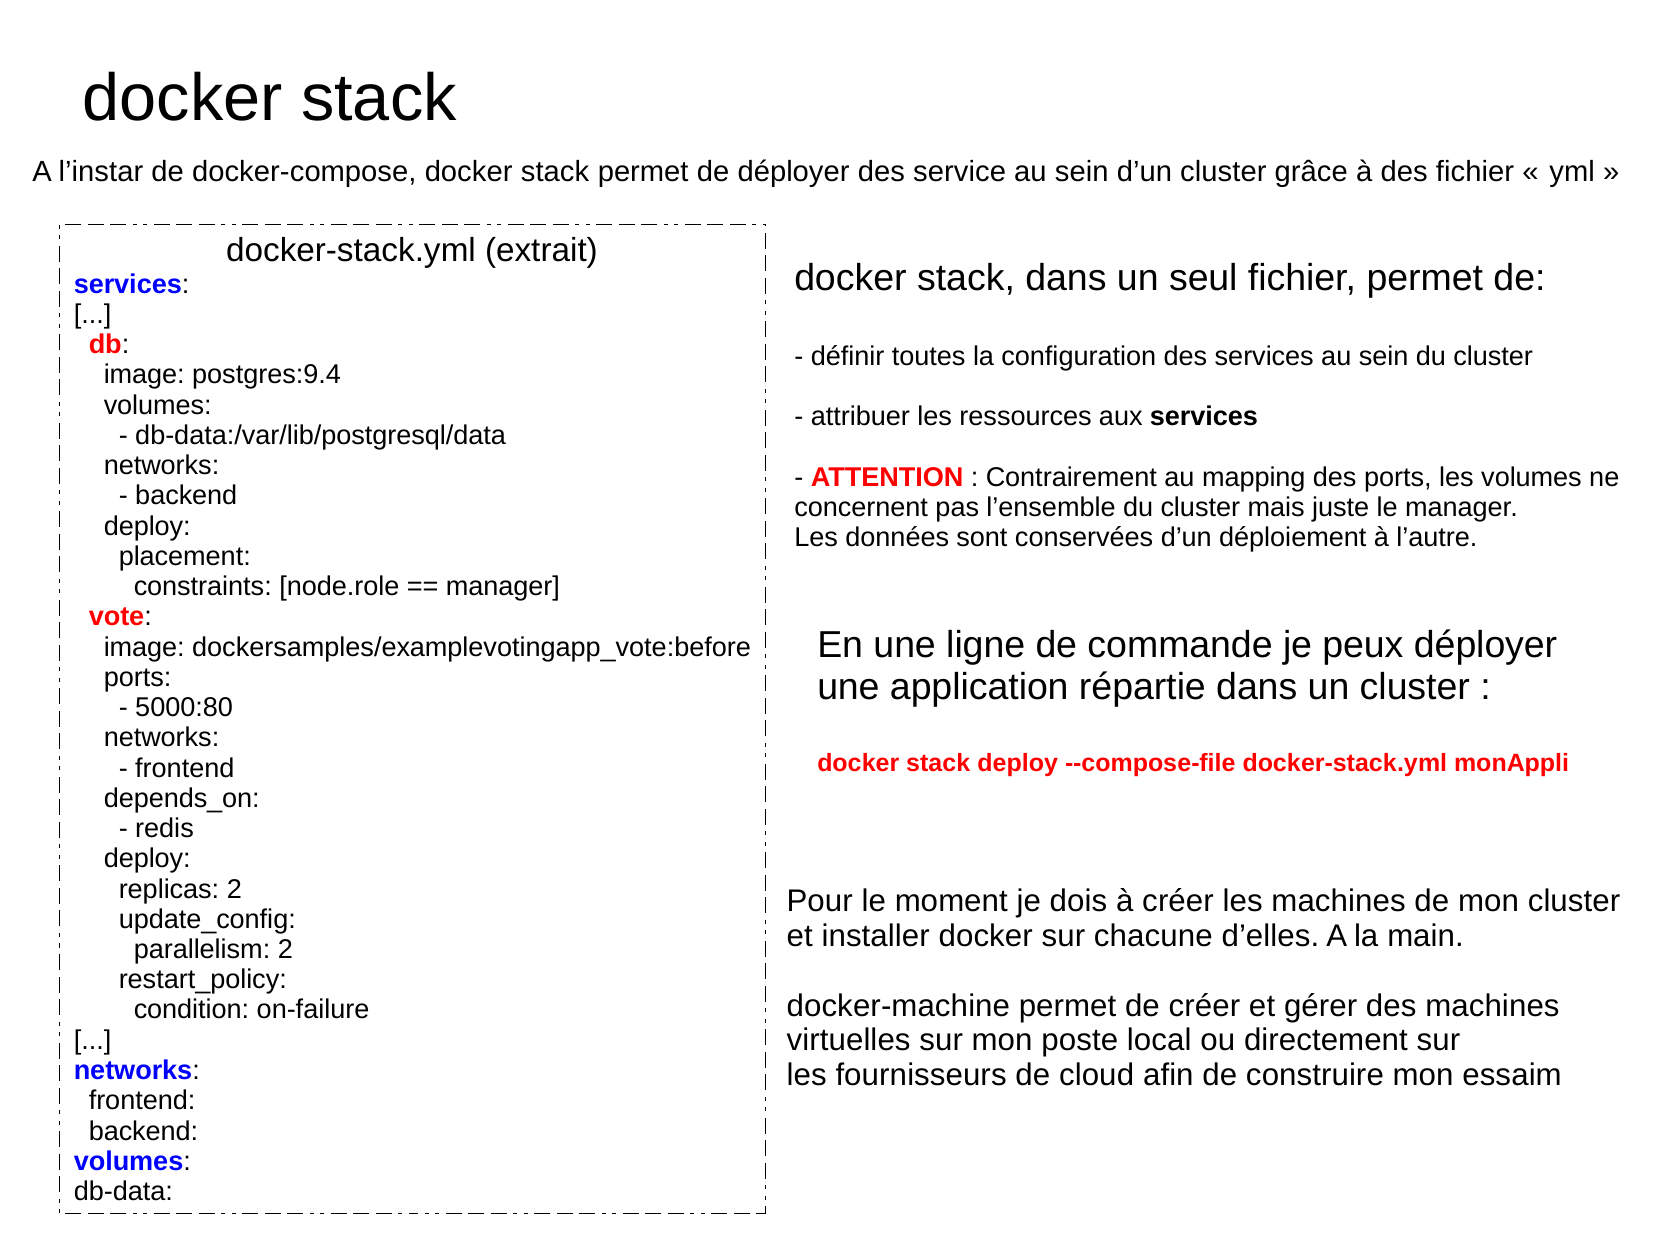

# docker stack
A l’instar de docker-compose, docker stack permet de déployer des service au sein d’un cluster grâce à des fichier « yml »
docker-stack.yml (extrait)
services:
[...]
 db:
 image: postgres:9.4
 volumes:
 - db-data:/var/lib/postgresql/data
 networks:
 - backend
 deploy:
 placement:
 constraints: [node.role == manager]
 vote:
 image: dockersamples/examplevotingapp_vote:before
 ports:
 - 5000:80
 networks:
 - frontend
 depends_on:
 - redis
 deploy:
 replicas: 2
 update_config:
 parallelism: 2
 restart_policy:
 condition: on-failure
[...]
networks:
 frontend:
 backend:
volumes:
db-data:
docker stack, dans un seul fichier, permet de:
- définir toutes la configuration des services au sein du cluster
- attribuer les ressources aux services
- ATTENTION : Contrairement au mapping des ports, les volumes ne
concernent pas l’ensemble du cluster mais juste le manager.
Les données sont conservées d’un déploiement à l’autre.
En une ligne de commande je peux déployer
une application répartie dans un cluster :
docker stack deploy --compose-file docker-stack.yml monAppli
Pour le moment je dois à créer les machines de mon cluster
et installer docker sur chacune d’elles. A la main.
docker-machine permet de créer et gérer des machines
virtuelles sur mon poste local ou directement sur
les fournisseurs de cloud afin de construire mon essaim